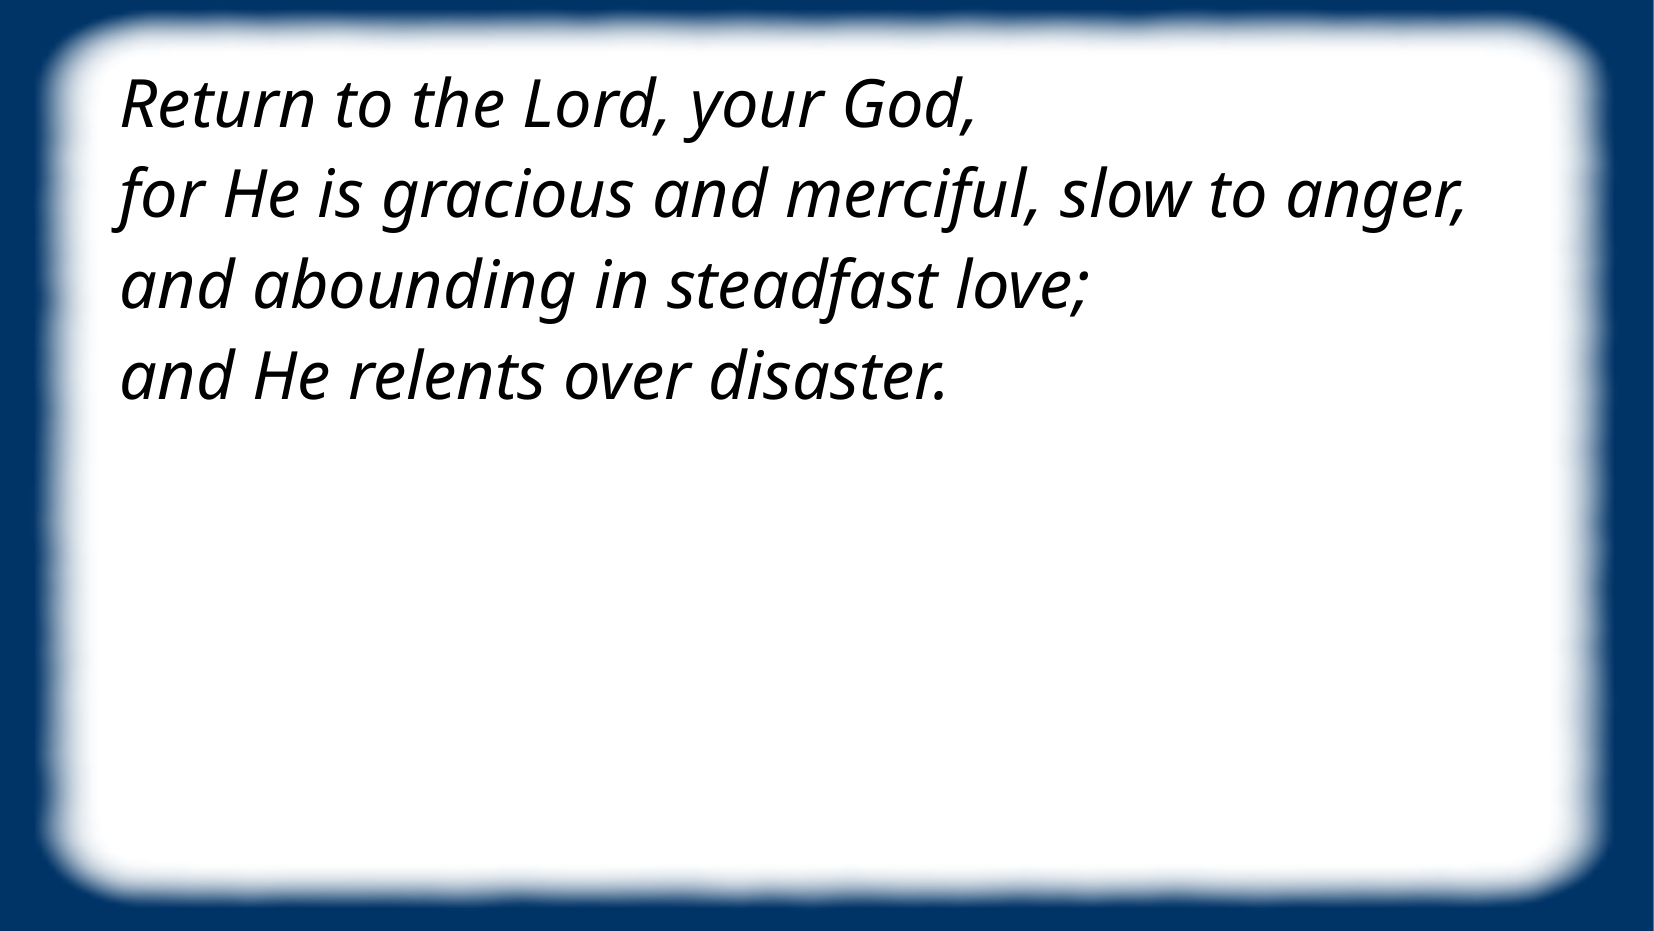

Return to the Lord, your God,
for He is gracious and merciful, slow to anger, and abounding in steadfast love;
and He relents over disaster.